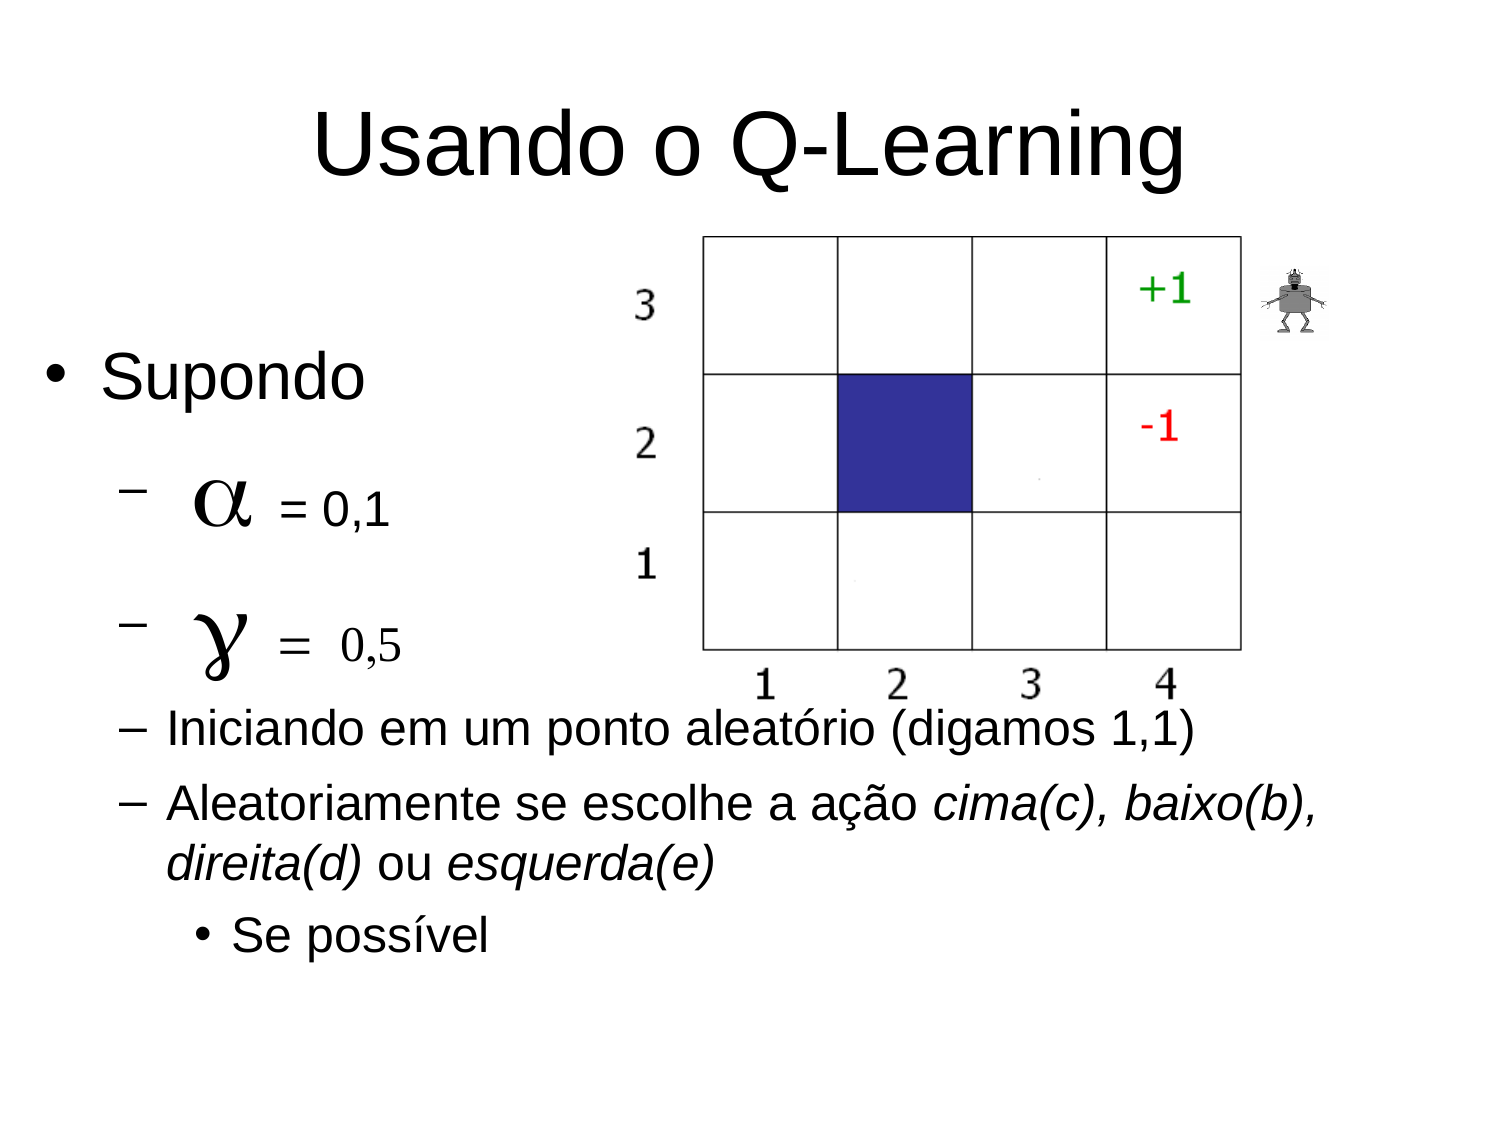

# Usando o Q-Learning
Supondo
  = 0,1
  = 0,5
Iniciando em um ponto aleatório (digamos 1,1)
Aleatoriamente se escolhe a ação cima(c), baixo(b), direita(d) ou esquerda(e)
Se possível